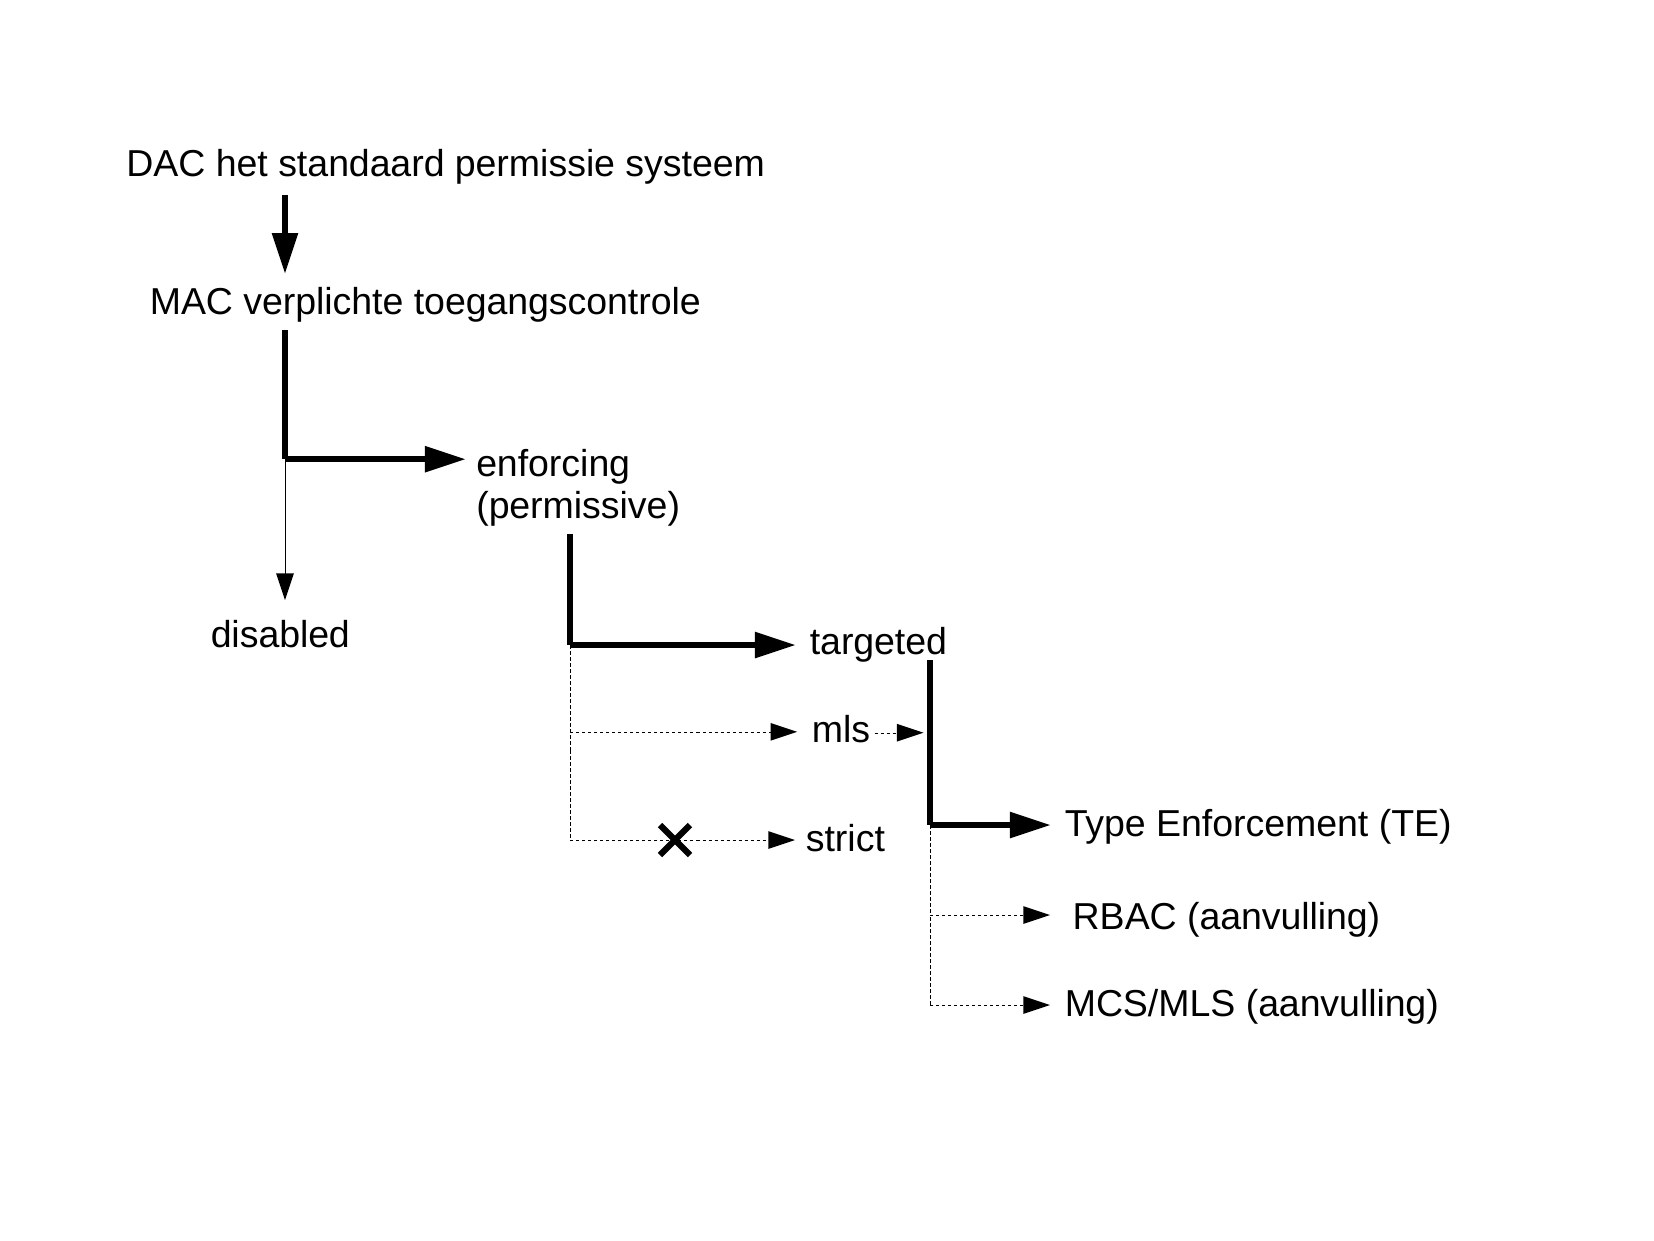

DAC het standaard permissie systeem
MAC verplichte toegangscontrole
enforcing
(permissive)
disabled
targeted
mls
Type Enforcement (TE)
strict
RBAC (aanvulling)
MCS/MLS (aanvulling)